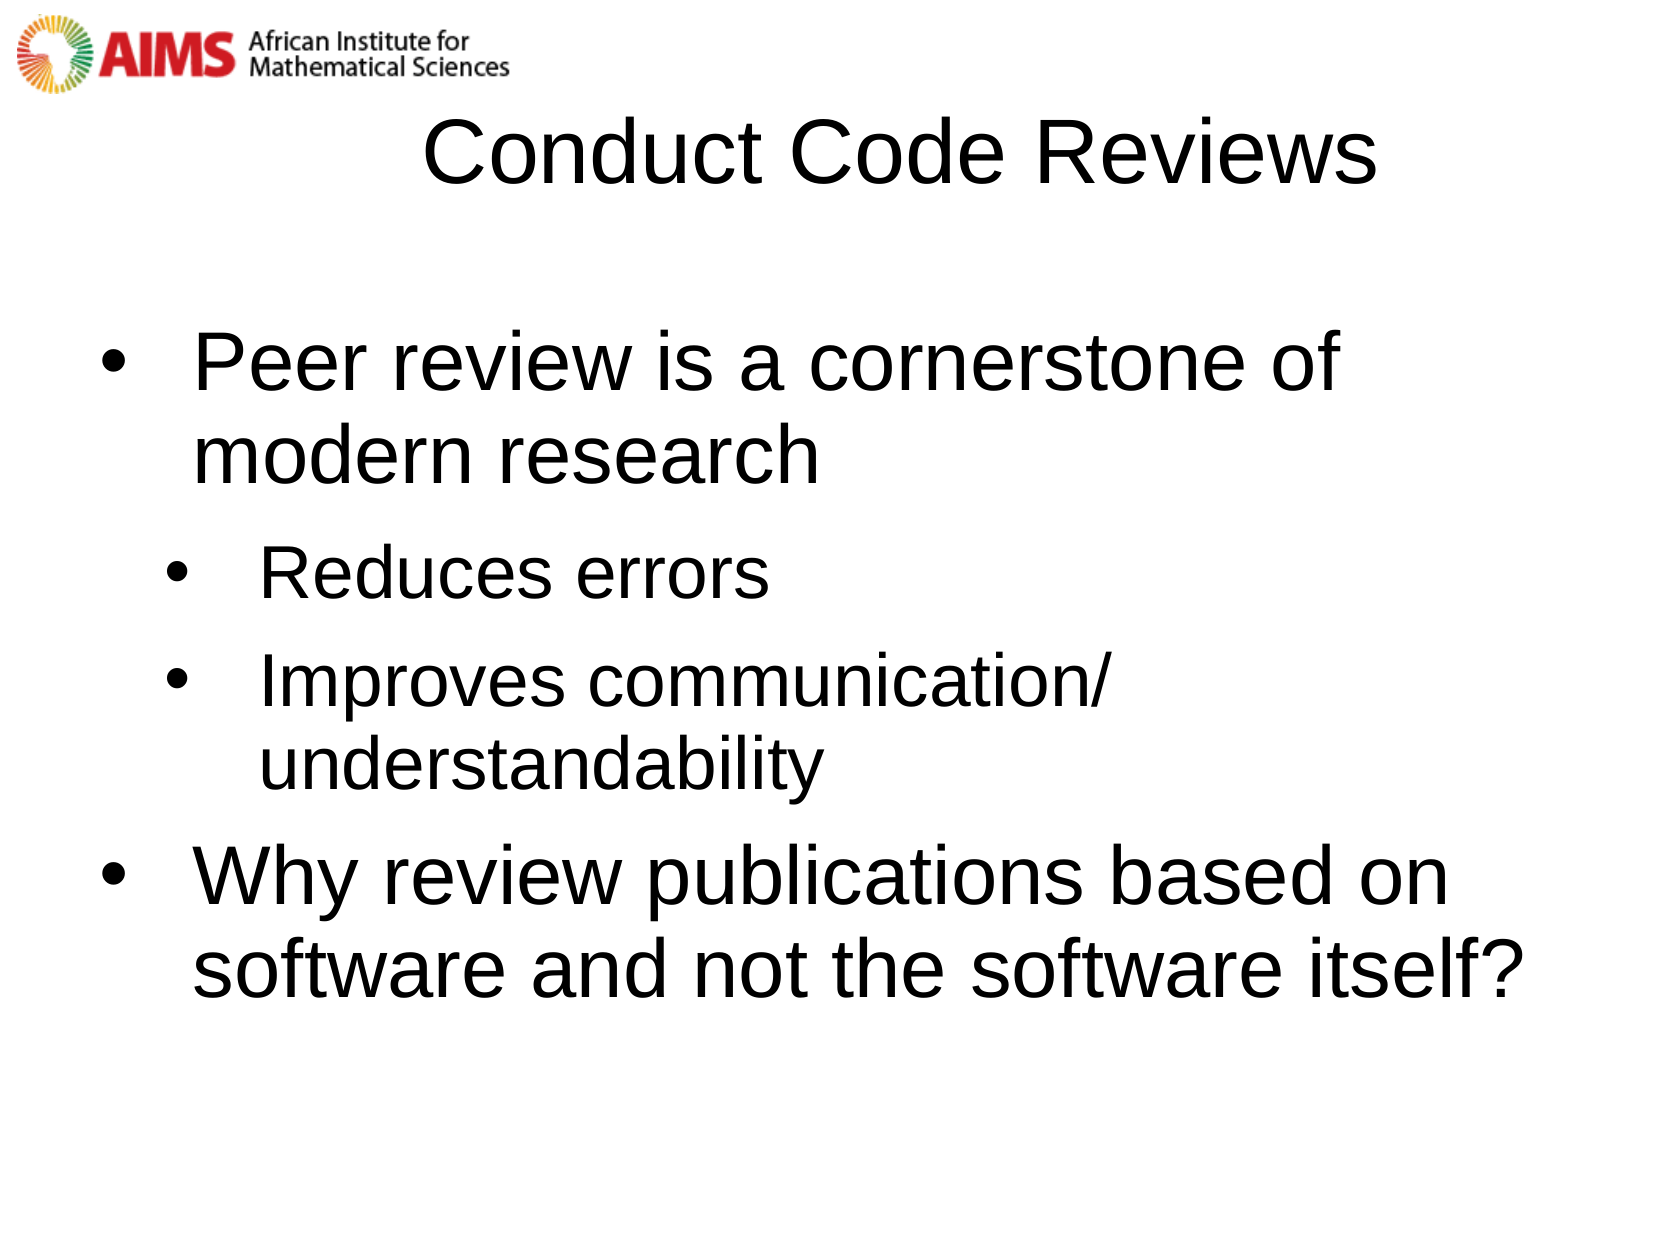

# Conduct Code Reviews
Peer review is a cornerstone of modern research
Reduces errors
Improves communication/
understandability
Why review publications based on software and not the software itself?